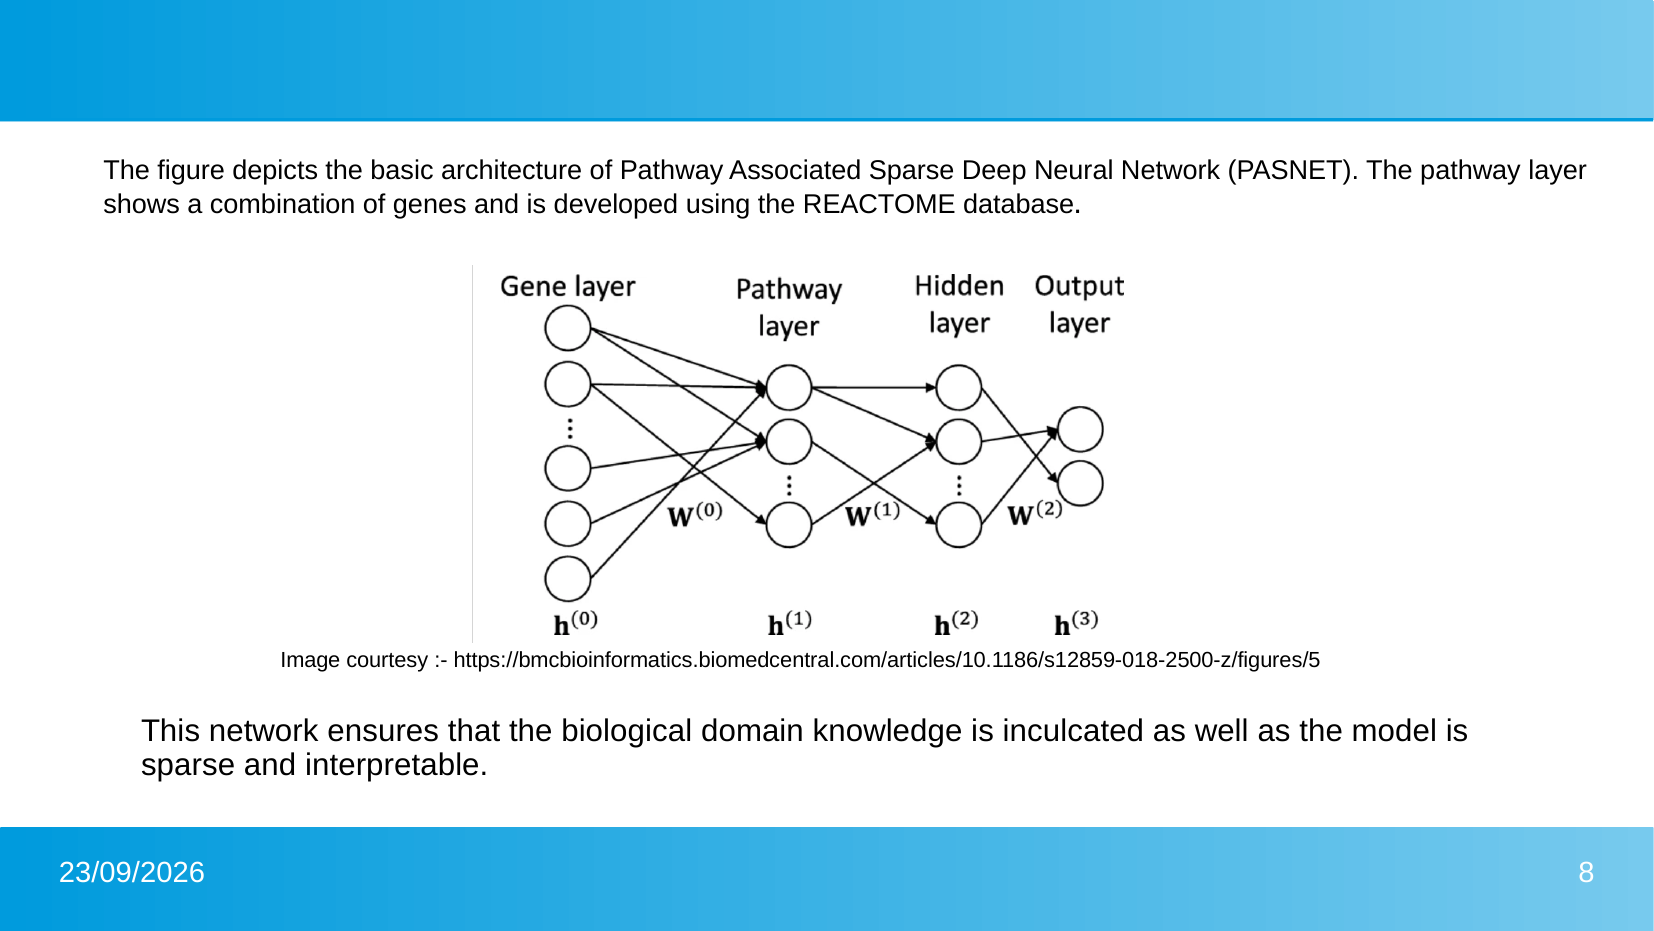

The figure depicts the basic architecture of Pathway Associated Sparse Deep Neural Network (PASNET). The pathway layer shows a combination of genes and is developed using the REACTOME database.
Image courtesy :- https://bmcbioinformatics.biomedcentral.com/articles/10.1186/s12859-018-2500-z/figures/5
This network ensures that the biological domain knowledge is inculcated as well as the model is sparse and interpretable.
8